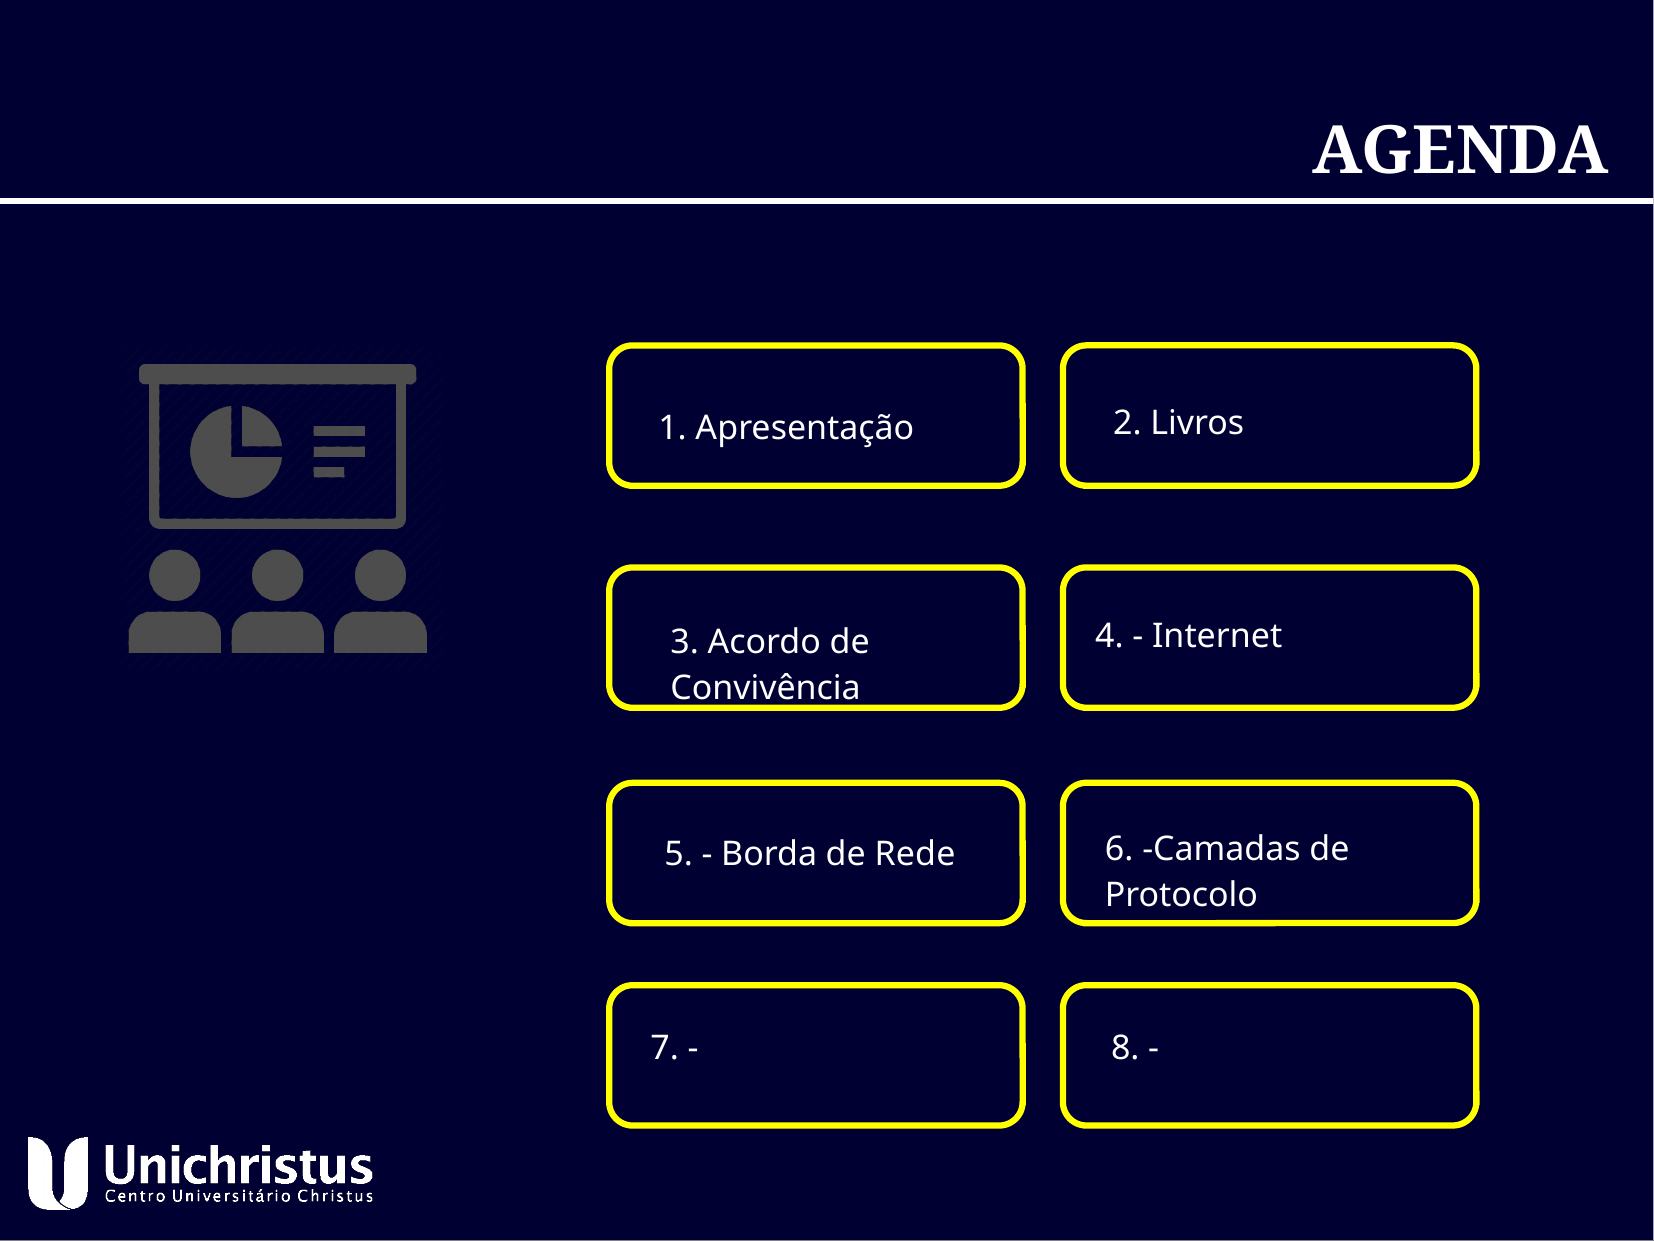

AGENDA
2. Livros
1. Apresentação
4. - Internet
3. Acordo de Convivência
6. -Camadas de Protocolo
5. - Borda de Rede
7. -
8. -